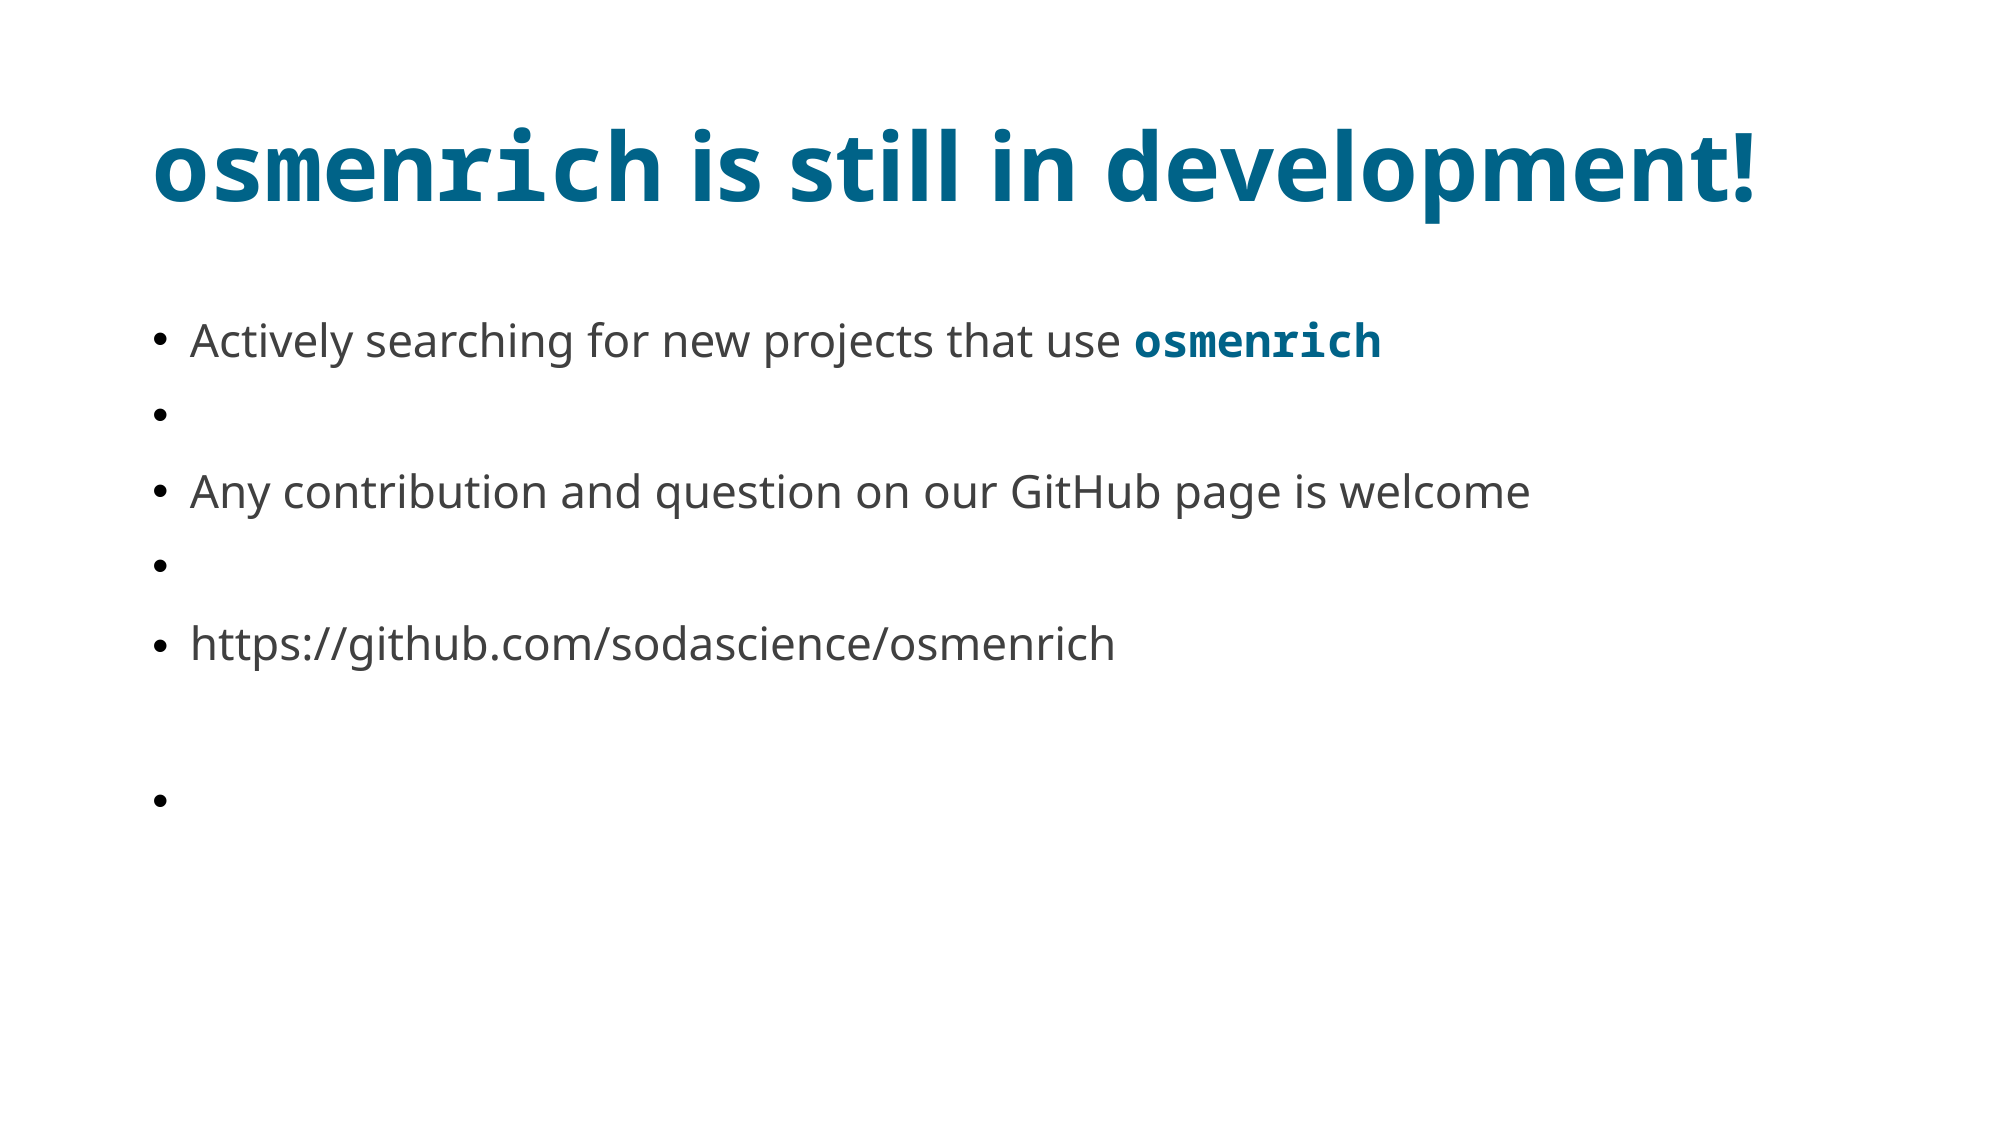

# osmenrich is still in development!
Actively searching for new projects that use osmenrich
Any contribution and question on our GitHub page is welcome
https://github.com/sodascience/osmenrich